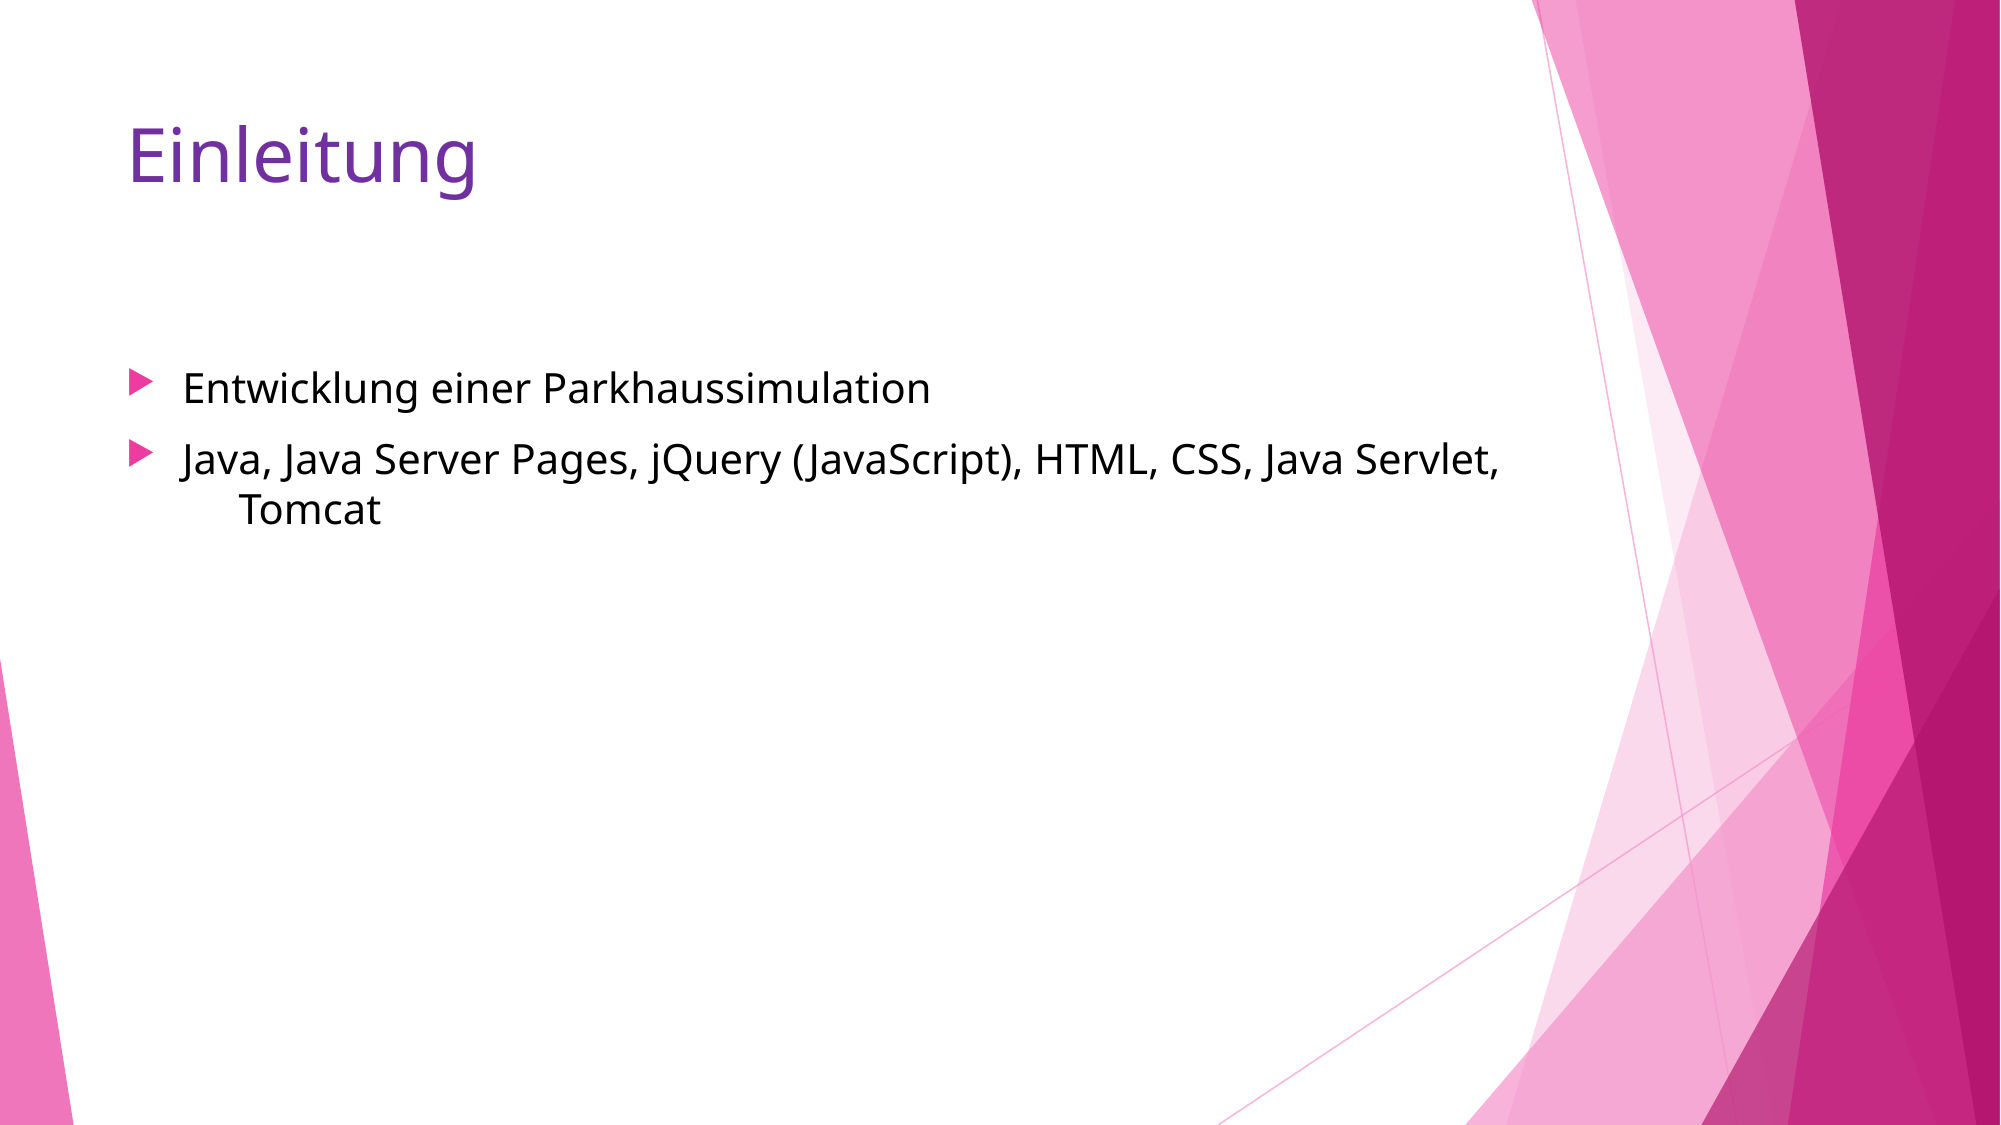

# Einleitung
Entwicklung einer Parkhaussimulation
Java, Java Server Pages, jQuery (JavaScript), HTML, CSS, Java Servlet, Tomcat